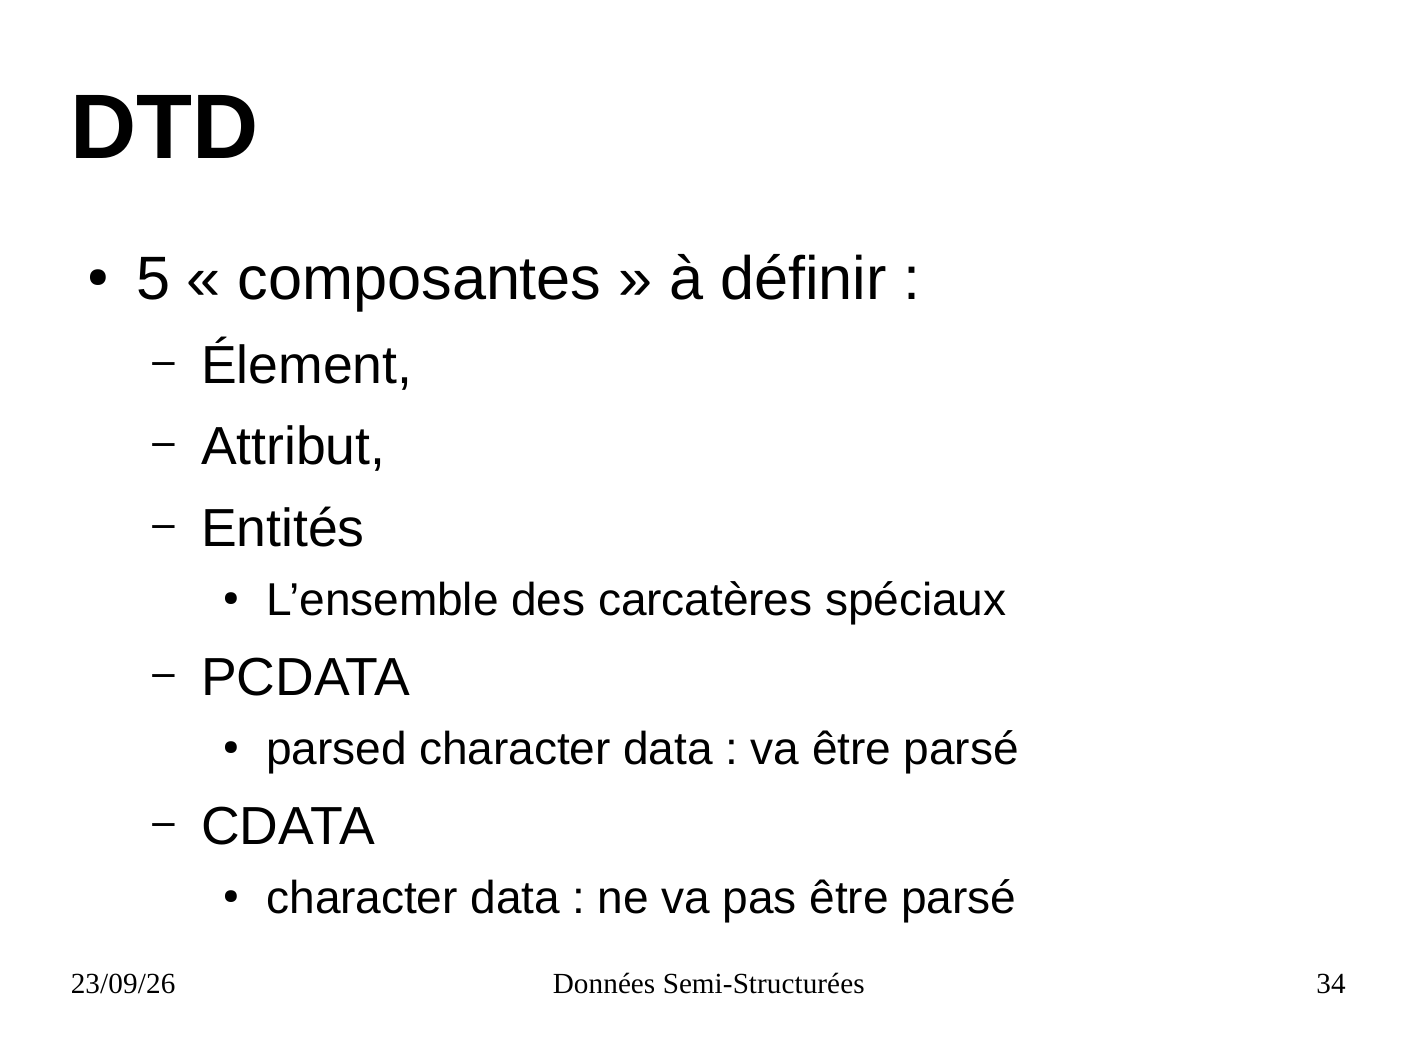

# DTD
5 « composantes » à définir :
Élement,
Attribut,
Entités
L’ensemble des carcatères spéciaux
PCDATA
parsed character data : va être parsé
CDATA
character data : ne va pas être parsé
Données Semi-Structurées
34